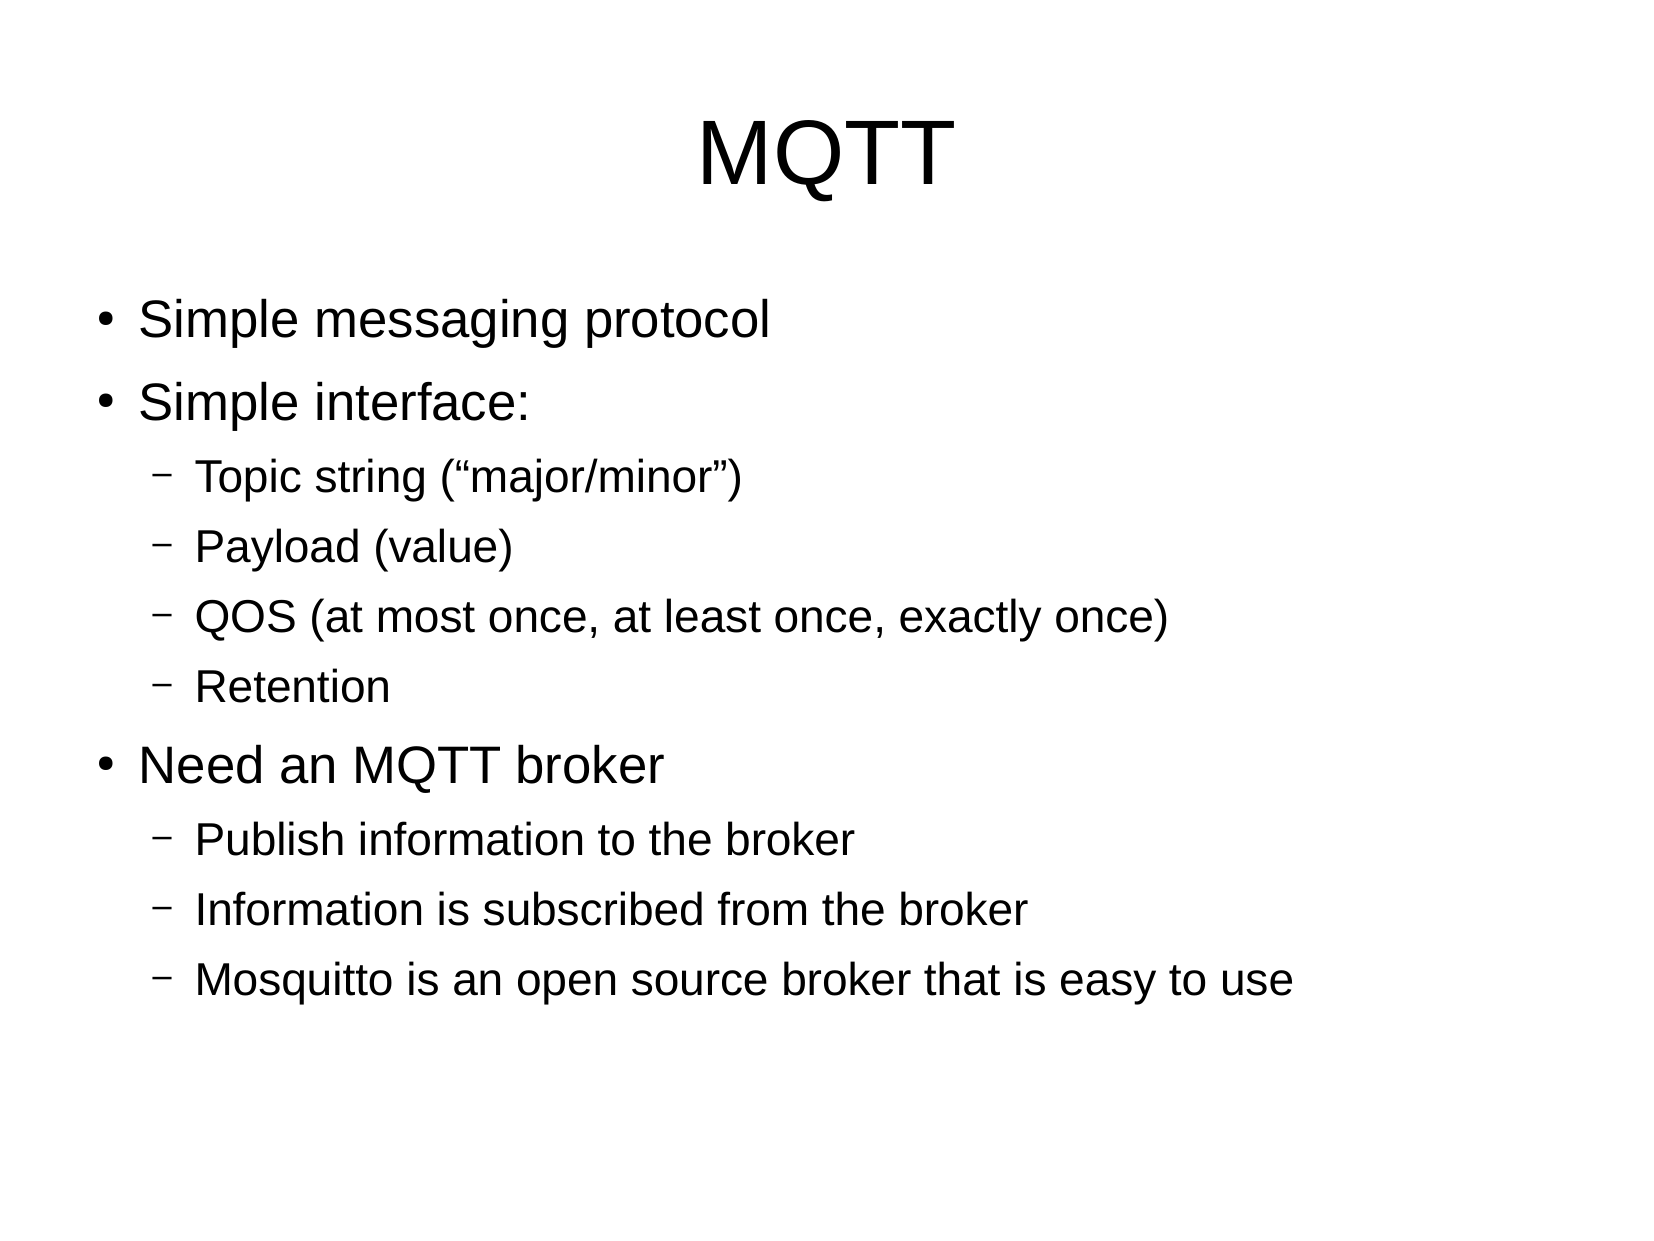

# MQTT
Simple messaging protocol
Simple interface:
Topic string (“major/minor”)
Payload (value)
QOS (at most once, at least once, exactly once)
Retention
Need an MQTT broker
Publish information to the broker
Information is subscribed from the broker
Mosquitto is an open source broker that is easy to use